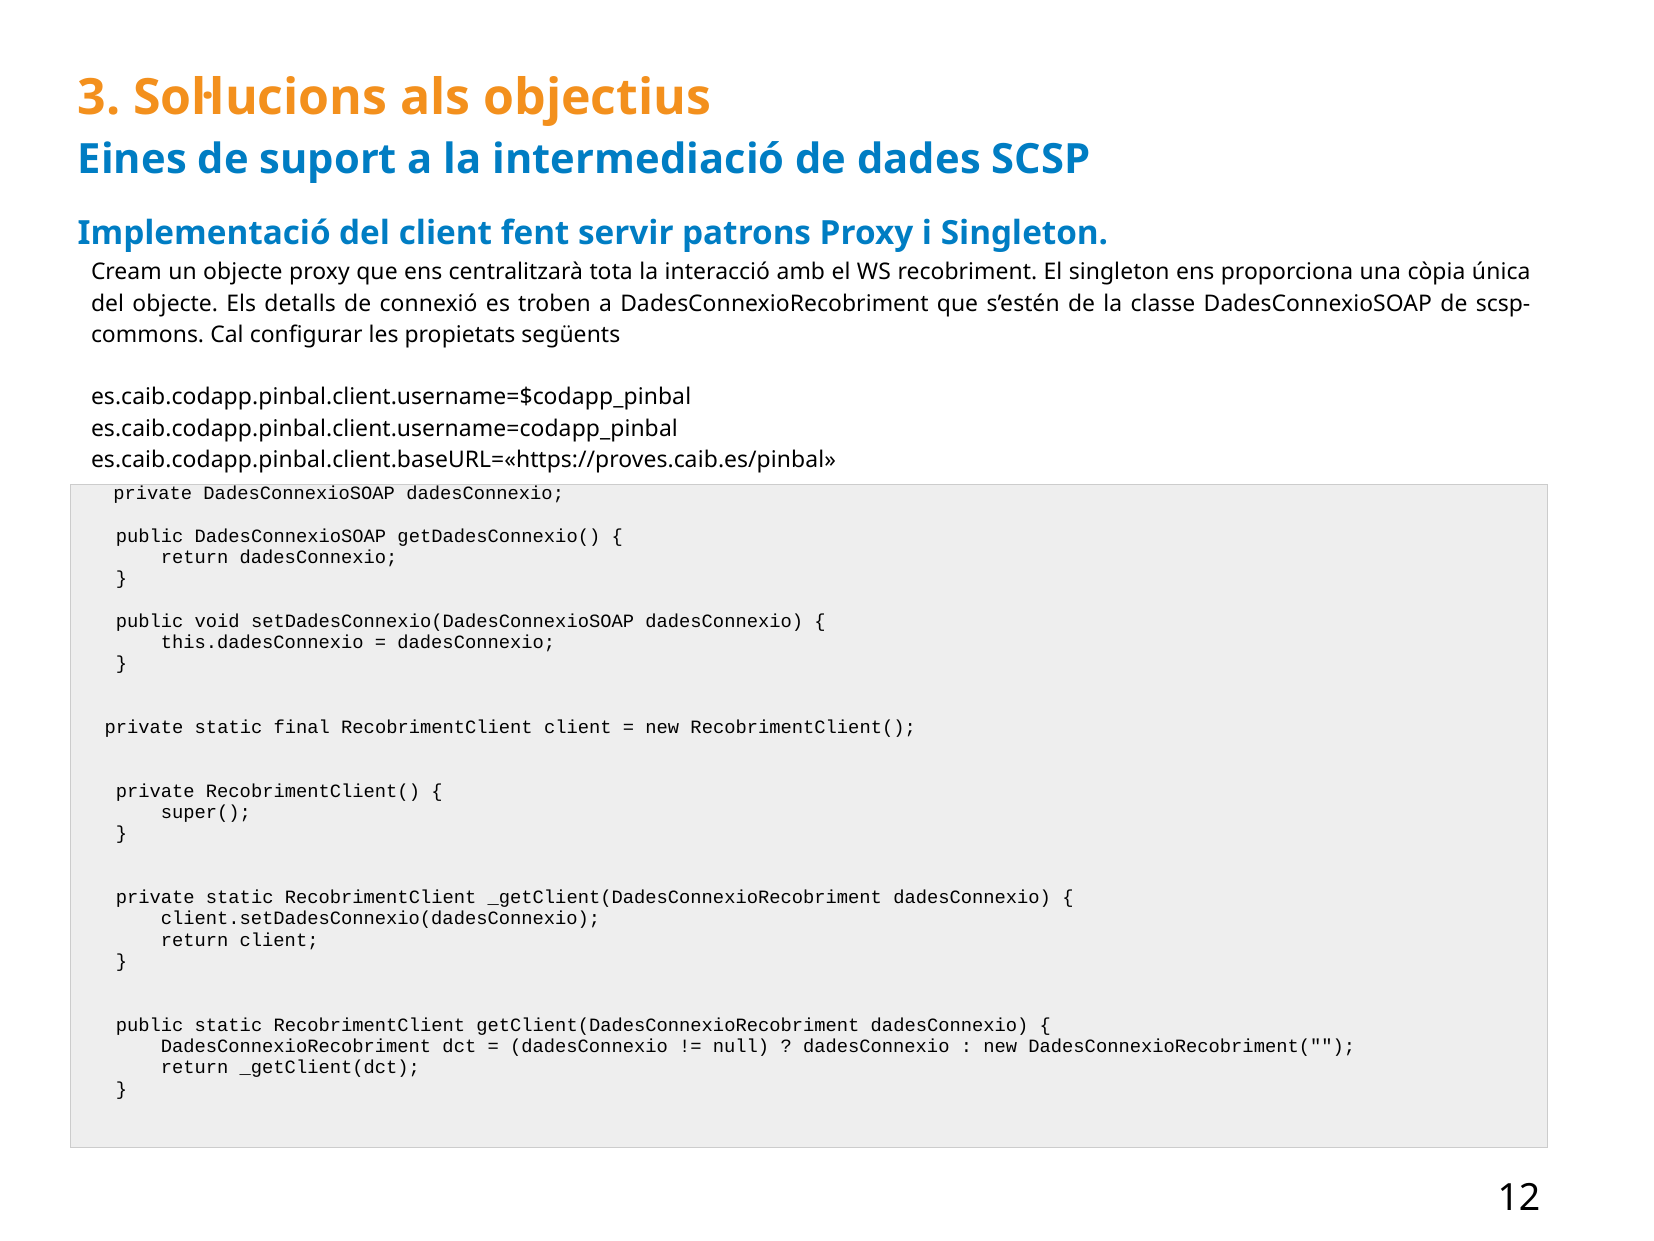

3. Sol·lucions als objectius
Eines de suport a la intermediació de dades SCSP
Implementació del client fent servir patrons Proxy i Singleton.
Cream un objecte proxy que ens centralitzarà tota la interacció amb el WS recobriment. El singleton ens proporciona una còpia única del objecte. Els detalls de connexió es troben a DadesConnexioRecobriment que s’estén de la classe DadesConnexioSOAP de scsp-commons. Cal configurar les propietats següents
es.caib.codapp.pinbal.client.username=$codapp_pinbal
es.caib.codapp.pinbal.client.username=codapp_pinbal
es.caib.codapp.pinbal.client.baseURL=«https://proves.caib.es/pinbal»
 private DadesConnexioSOAP dadesConnexio;
 public DadesConnexioSOAP getDadesConnexio() {
 return dadesConnexio;
 }
 public void setDadesConnexio(DadesConnexioSOAP dadesConnexio) {
 this.dadesConnexio = dadesConnexio;
 }
 private static final RecobrimentClient client = new RecobrimentClient();
 private RecobrimentClient() {
 super();
 }
 private static RecobrimentClient _getClient(DadesConnexioRecobriment dadesConnexio) {
 client.setDadesConnexio(dadesConnexio);
 return client;
 }
 public static RecobrimentClient getClient(DadesConnexioRecobriment dadesConnexio) {
 DadesConnexioRecobriment dct = (dadesConnexio != null) ? dadesConnexio : new DadesConnexioRecobriment("");
 return _getClient(dct);
 }